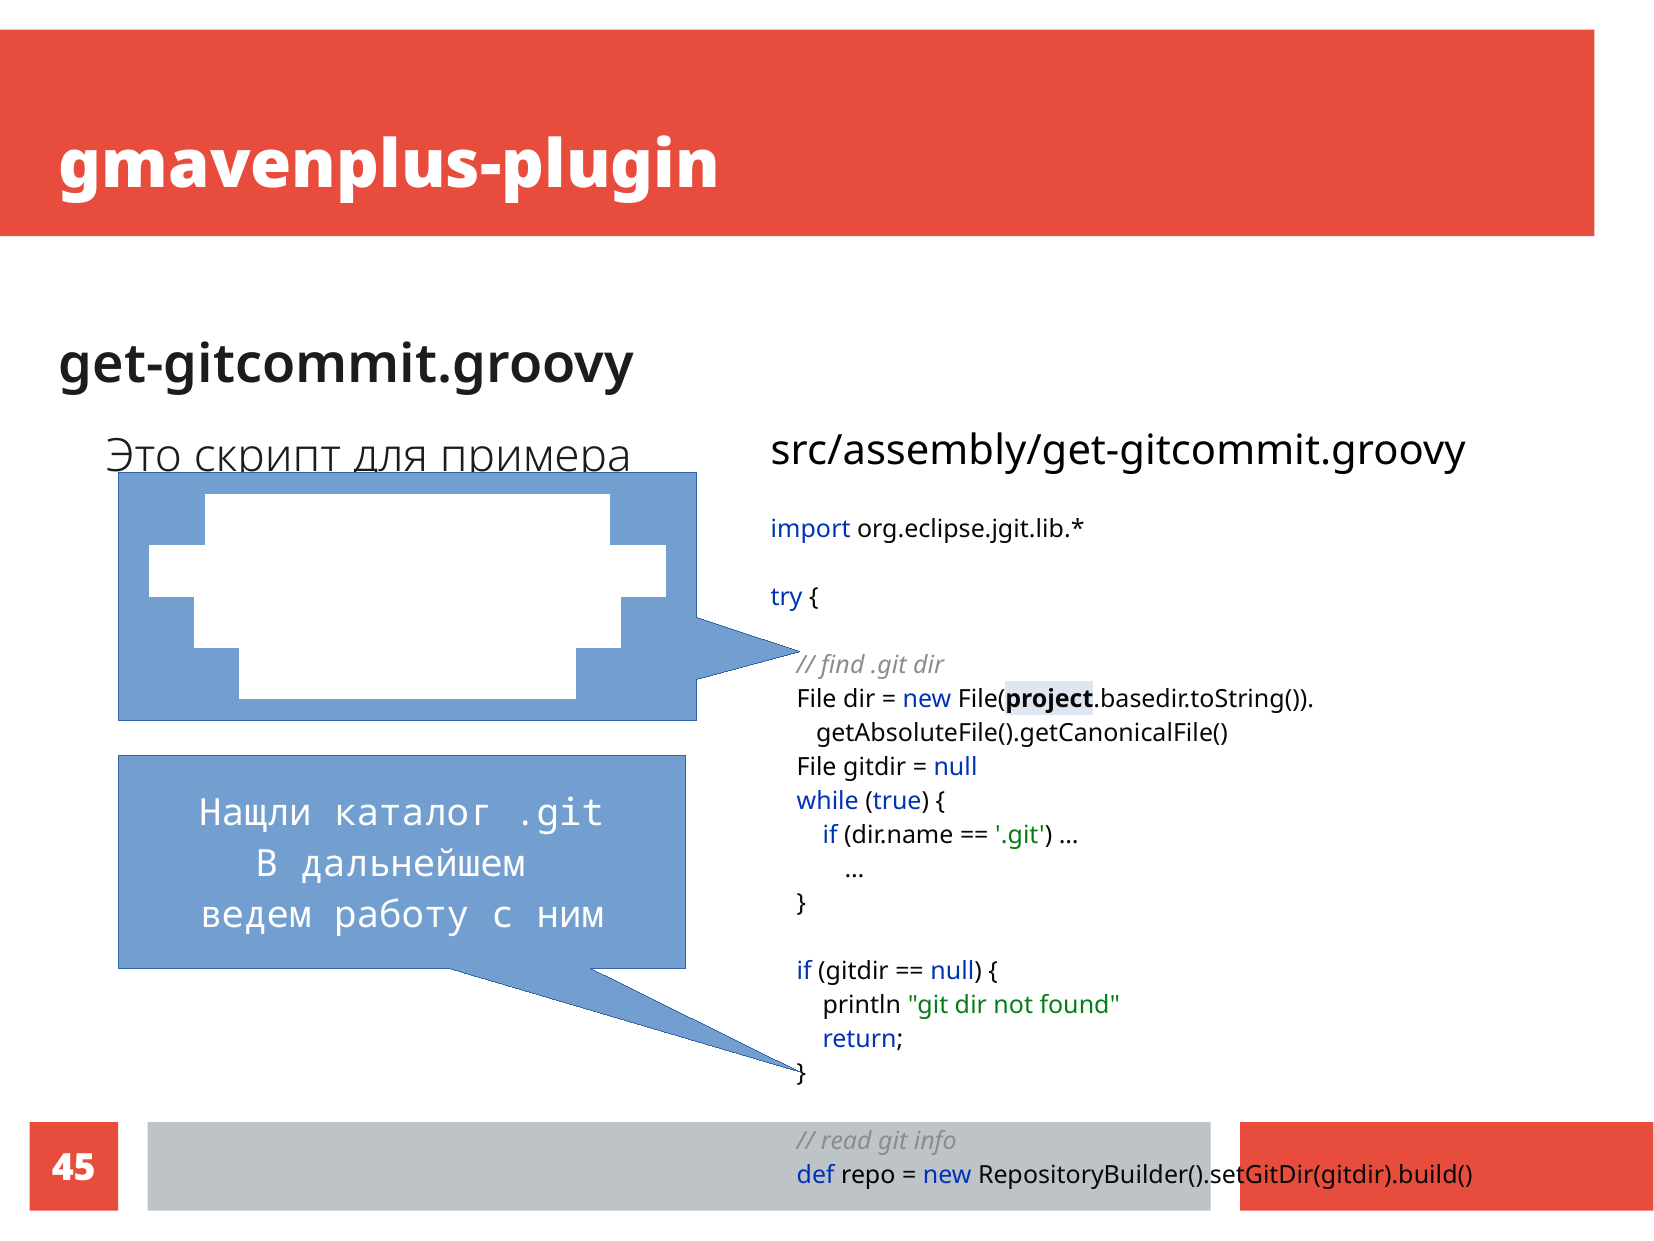

# gmavenplus-plugin
get-gitcommit.groovy
Это скрипт для примера
src/assembly/get-gitcommit.groovy
import org.eclipse.jgit.lib.*
try {
 // find .git dir
 File dir = new File(project.basedir.toString()).
 getAbsoluteFile().getCanonicalFile()
 File gitdir = null
 while (true) {
 if (dir.name == '.git') …
	…
 }
 if (gitdir == null) {
 println "git dir not found"
 return;
 }
 // read git info
 def repo = new RepositoryBuilder().setGitDir(gitdir).build()
Переменная project
Это объект MavenProject
Он предоставляется
при запуске mvn
Нащли каталог .git
В дальнейшем
ведем работу с ним
45